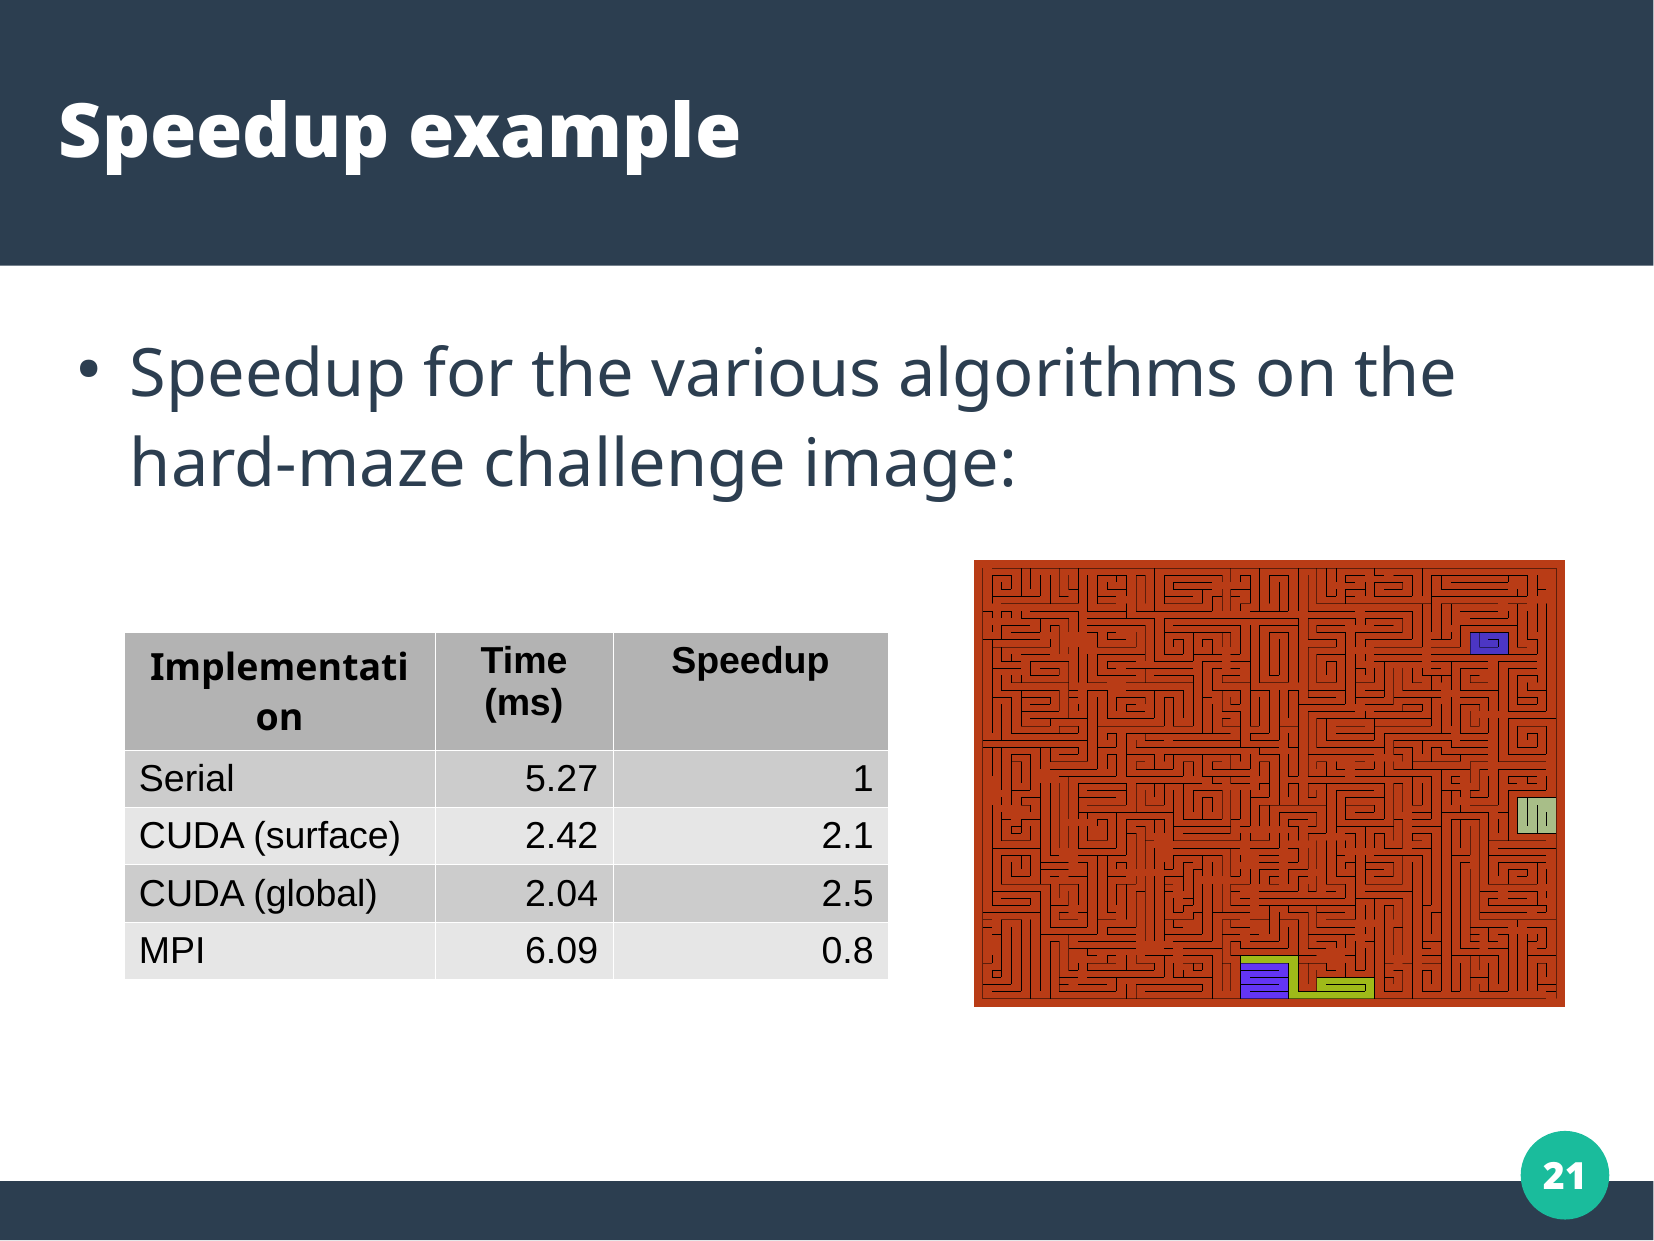

# Speedup example
Speedup for the various algorithms on the hard-maze challenge image:
| Implementation | Time (ms) | Speedup |
| --- | --- | --- |
| Serial | 5.27 | 1 |
| CUDA (surface) | 2.42 | 2.1 |
| CUDA (global) | 2.04 | 2.5 |
| MPI | 6.09 | 0.8 |
21